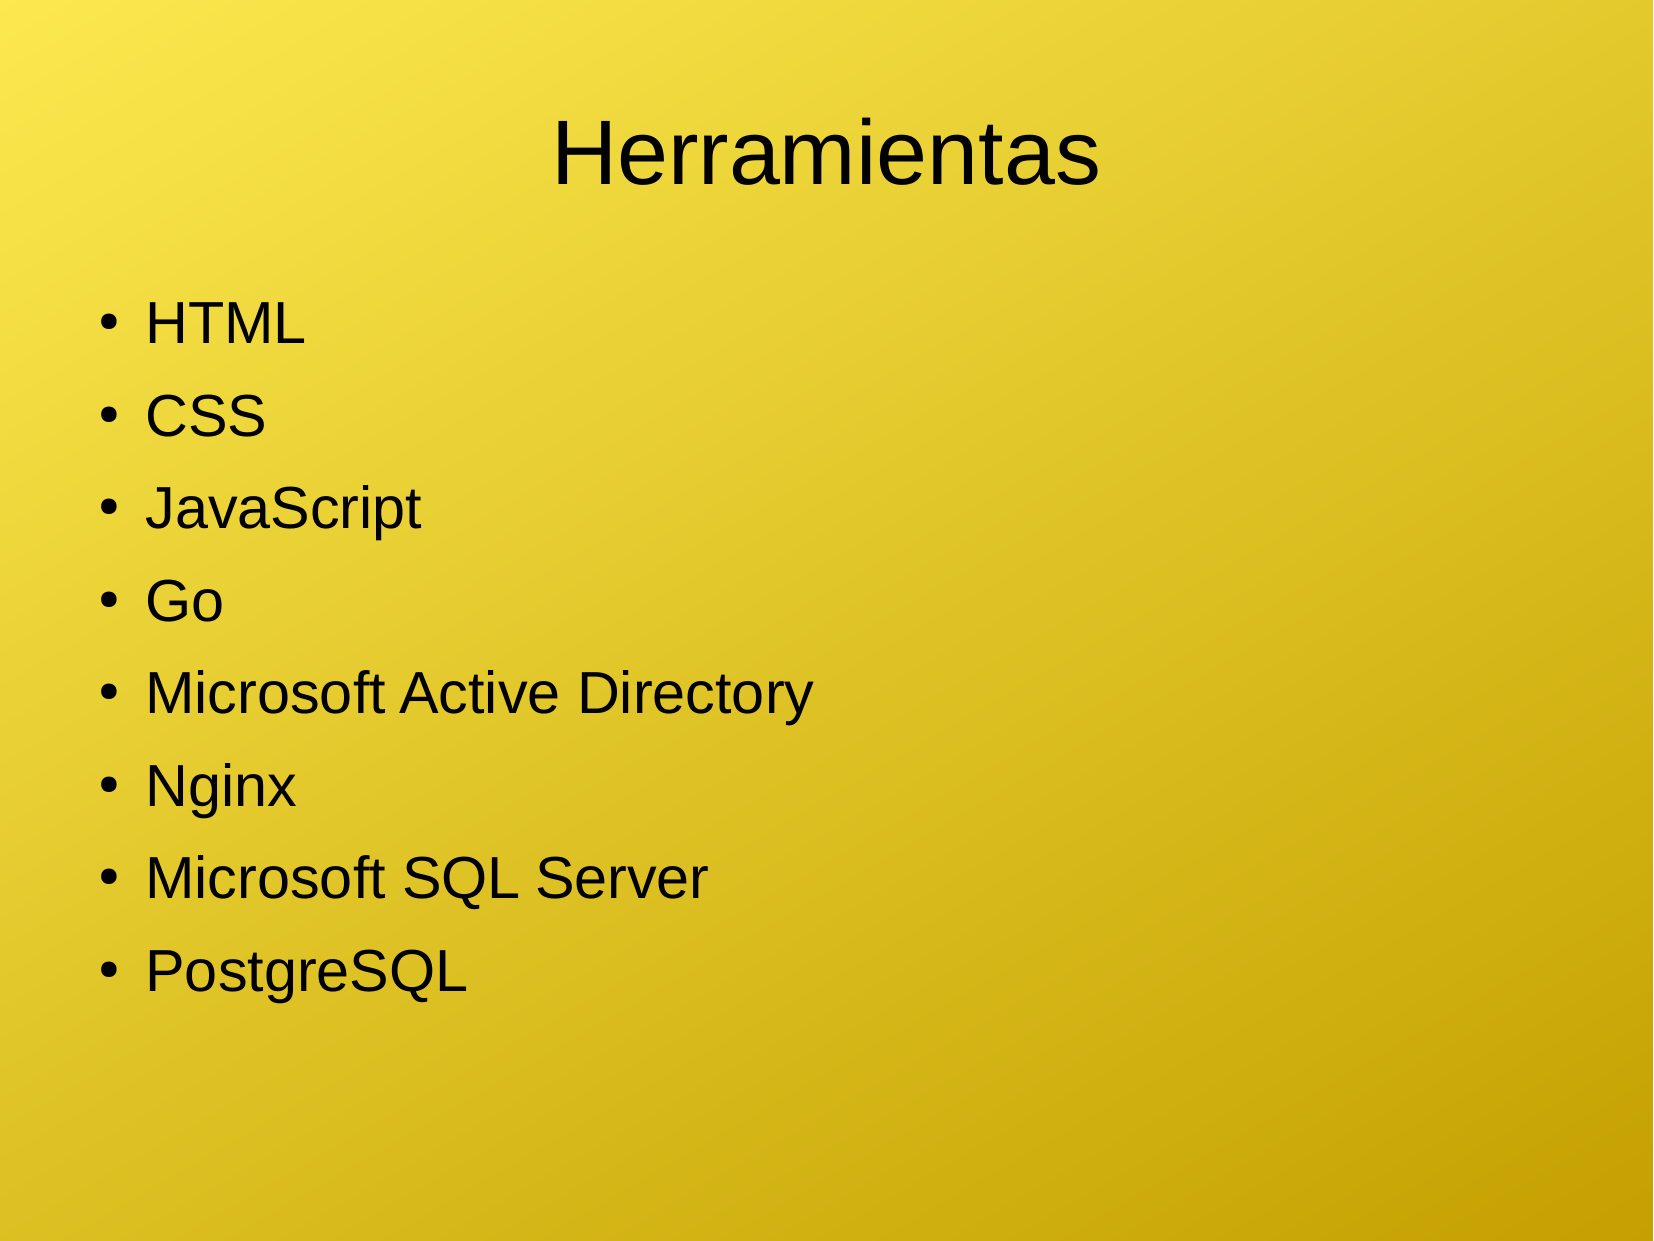

# Herramientas
HTML
CSS
JavaScript
Go
Microsoft Active Directory
Nginx
Microsoft SQL Server
PostgreSQL